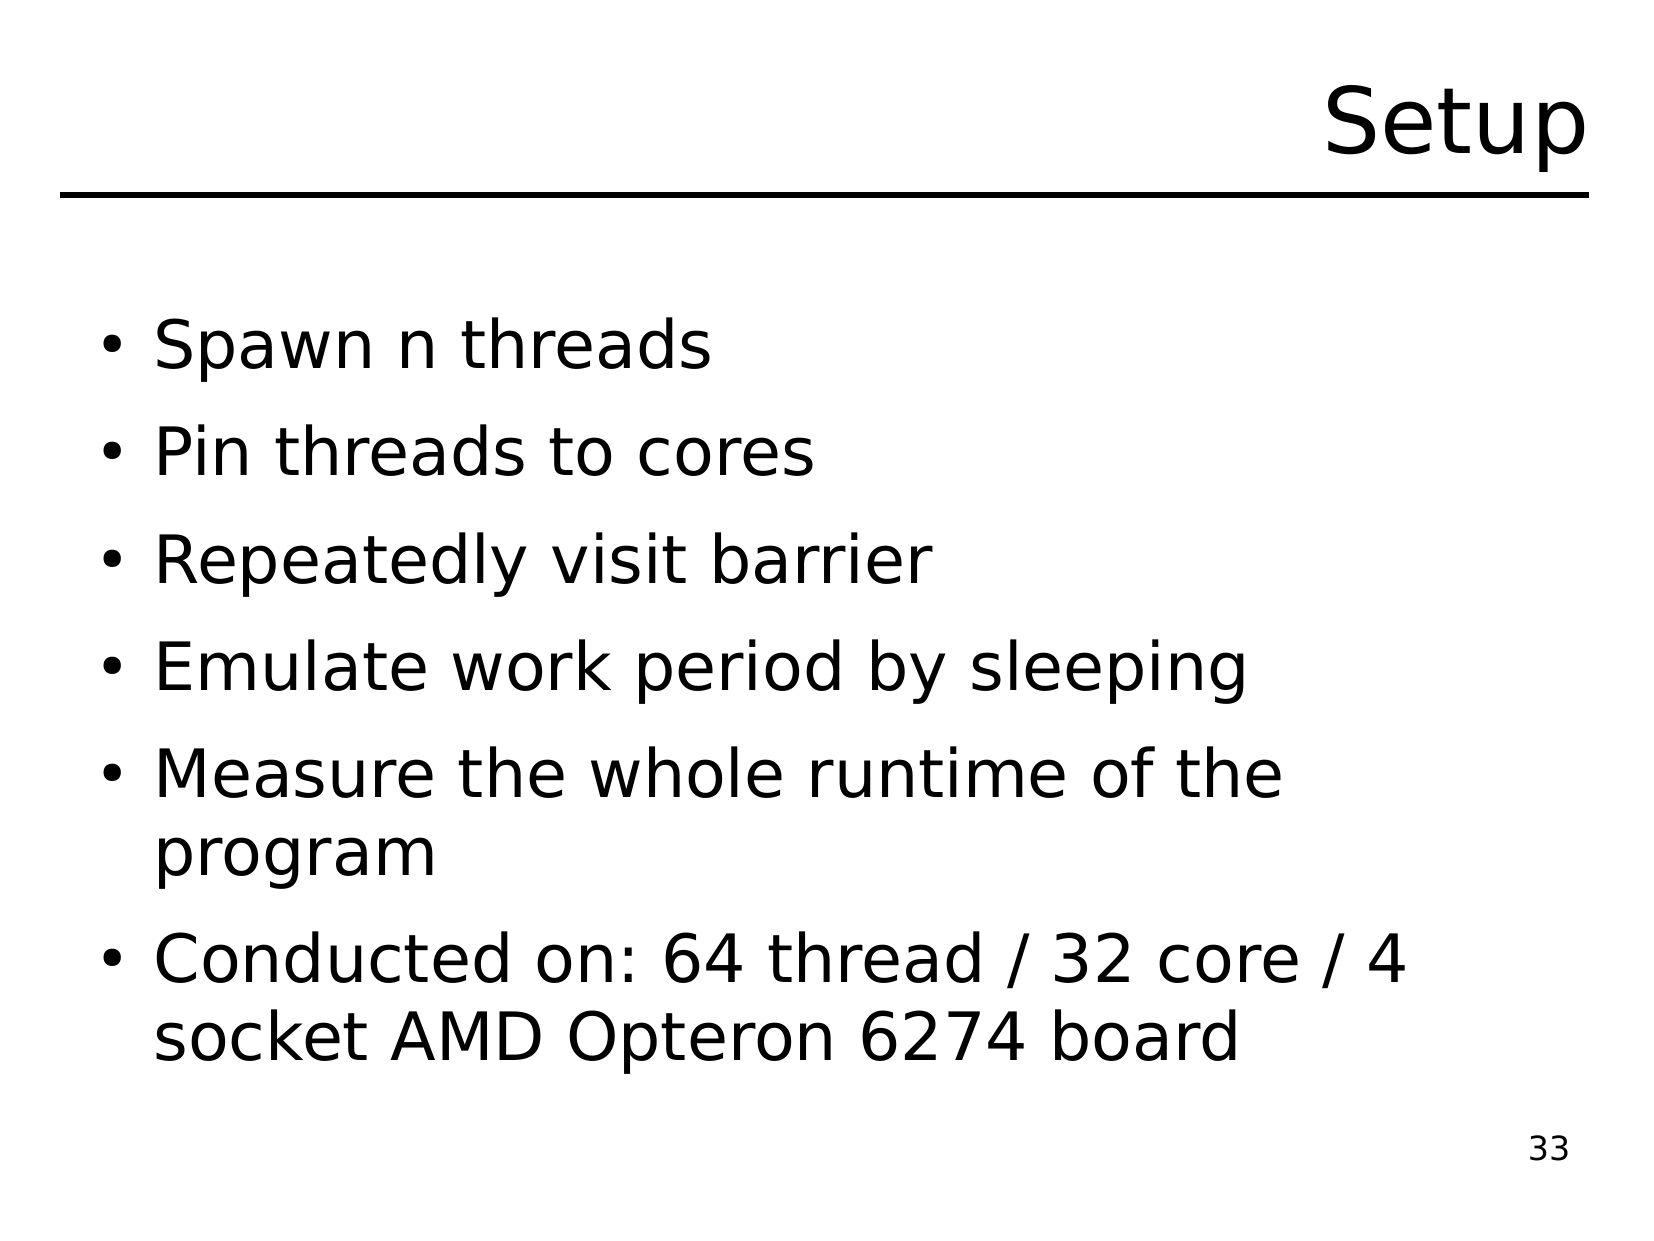

# Setup
Spawn n threads
Pin threads to cores
Repeatedly visit barrier
Emulate work period by sleeping
Measure the whole runtime of the program
Conducted on: 64 thread / 32 core / 4 socket AMD Opteron 6274 board
33